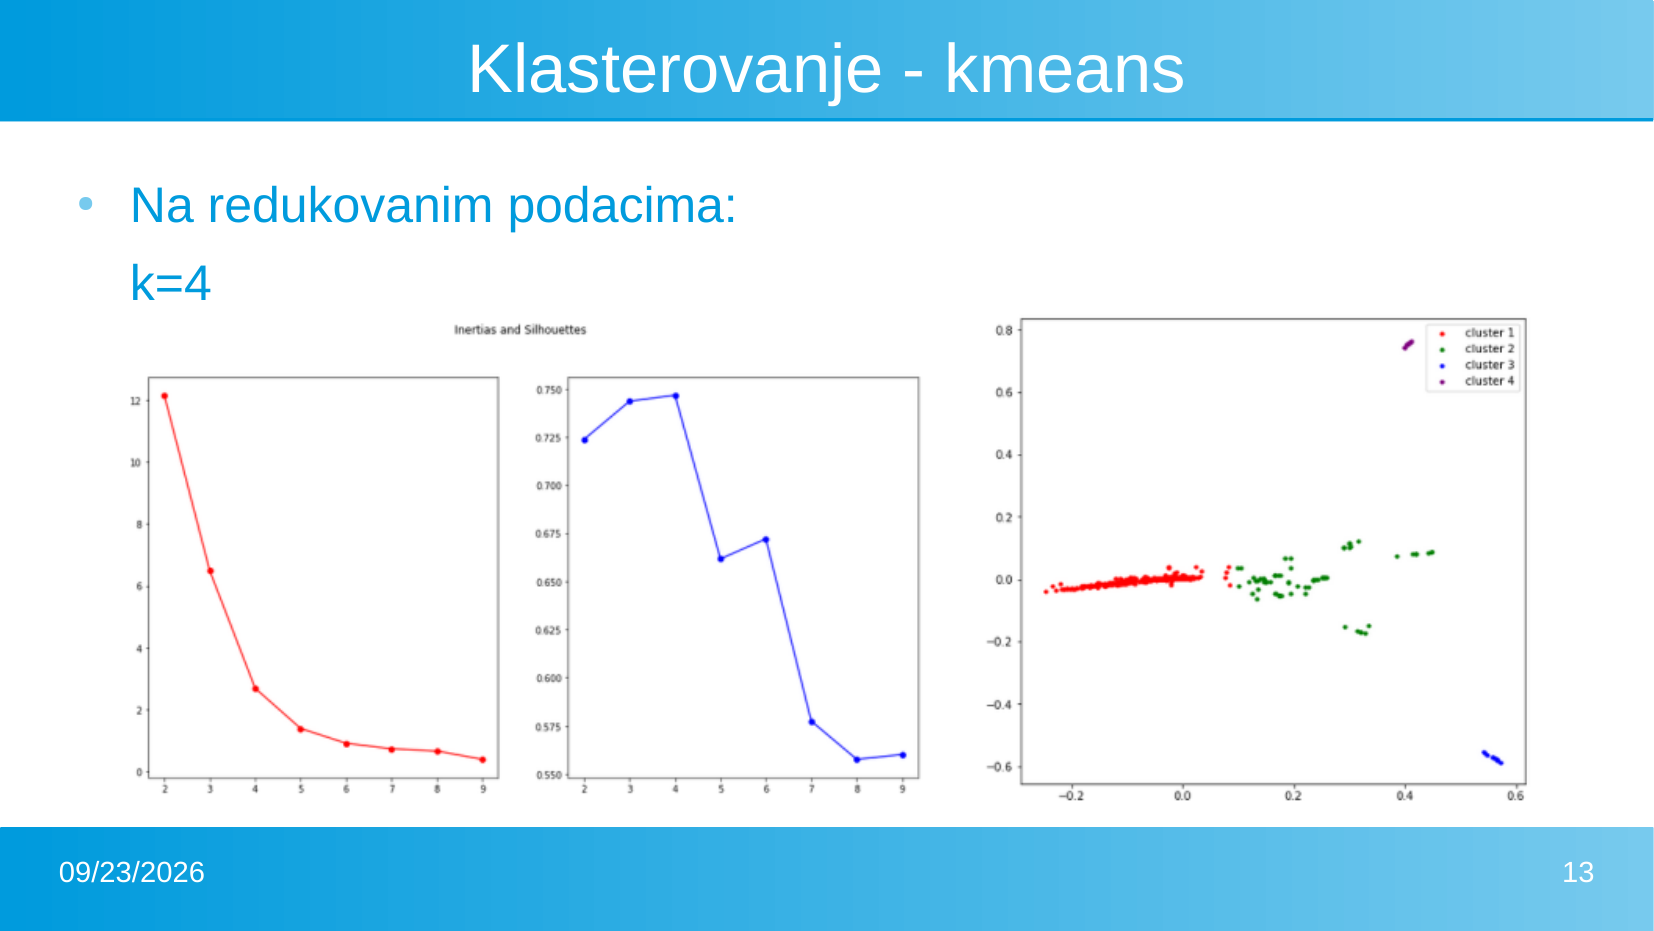

# Klasterovanje - kmeans
Na redukovanim podacima:
k=4
13